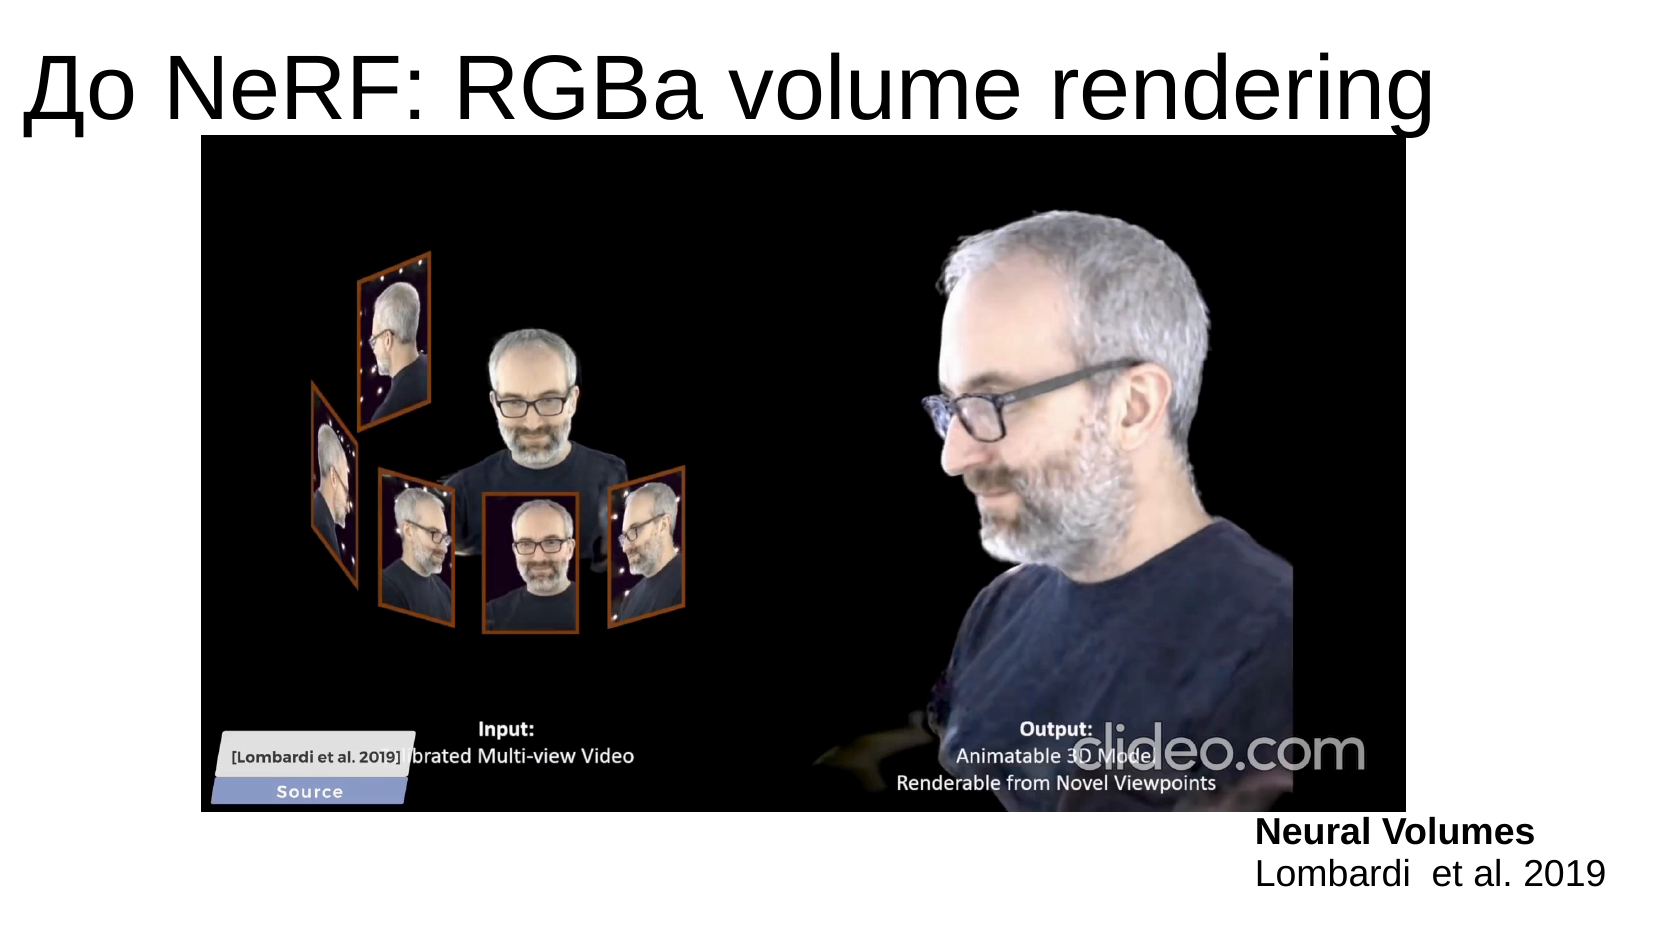

# До NeRF: RGBa volume rendering
Neural Volumes
Lombardi et al. 2019